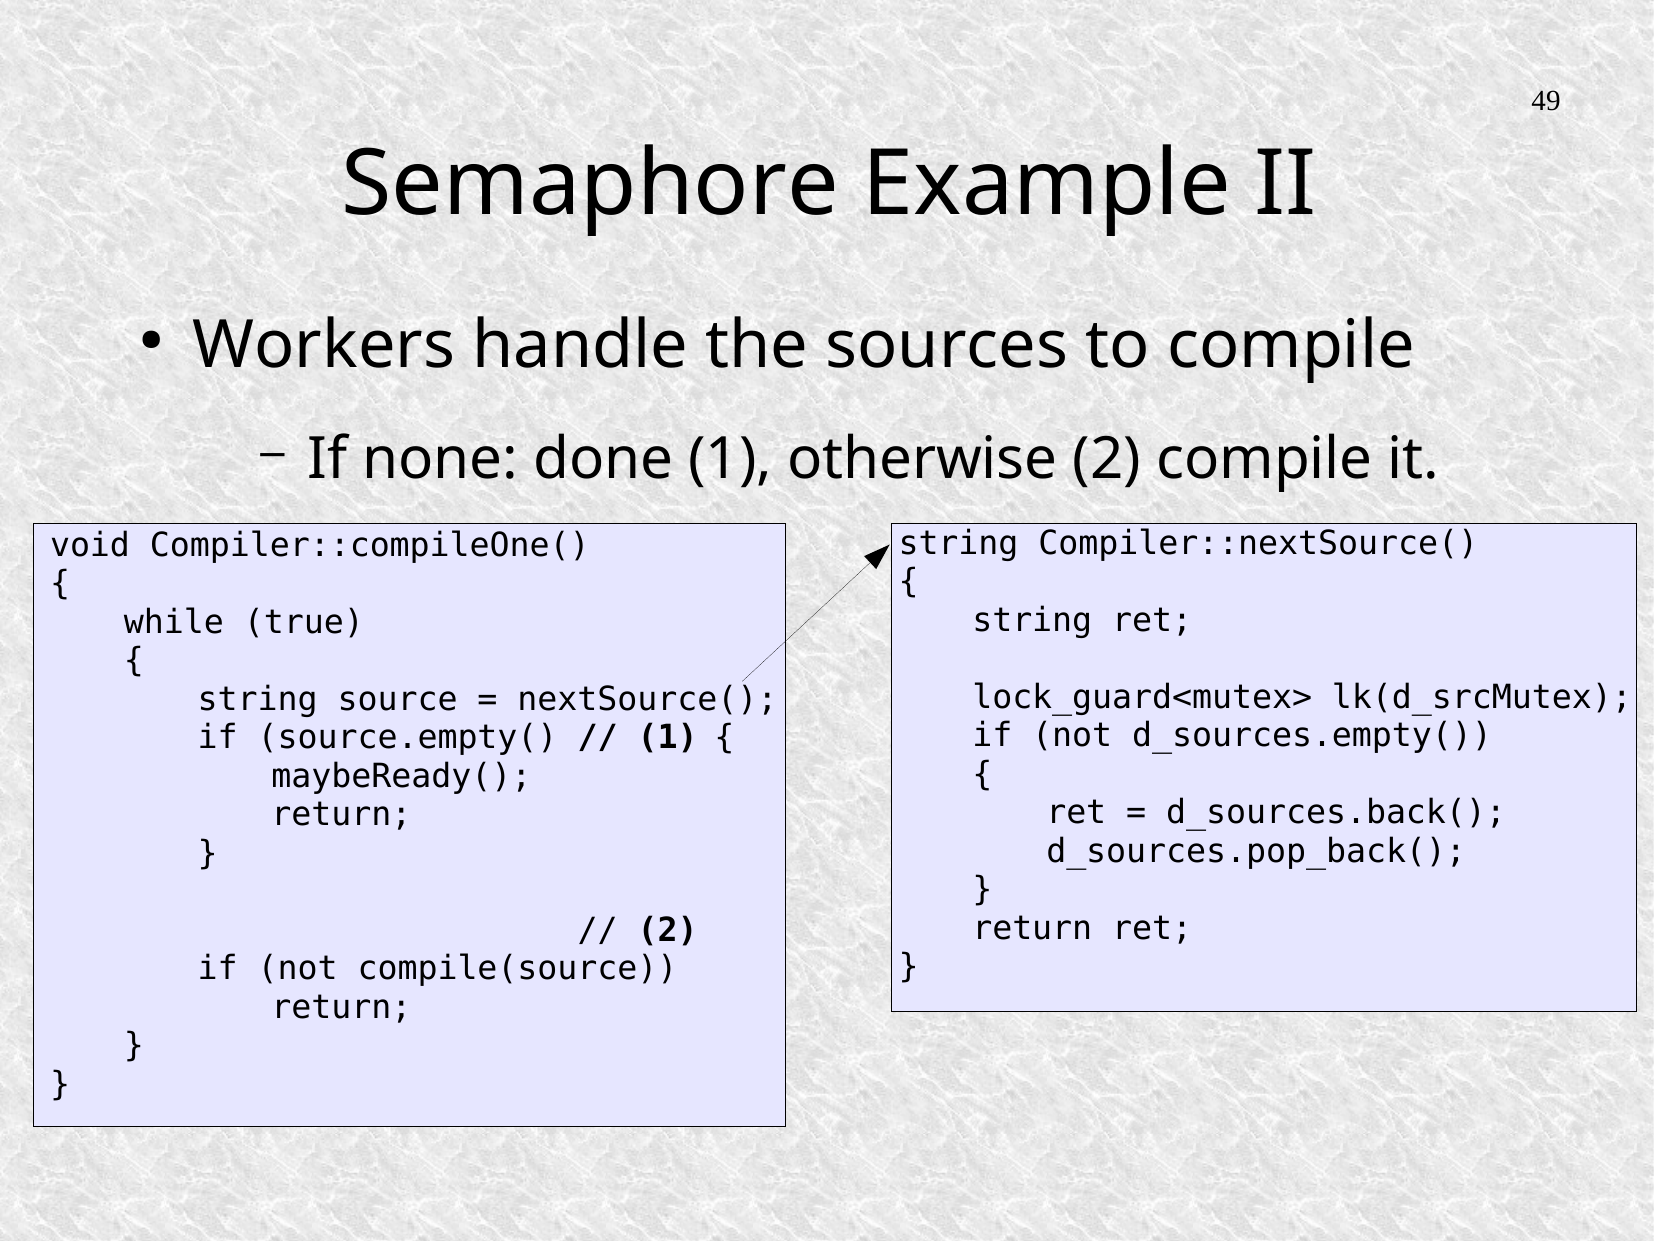

# Semaphore Example II
49
Workers handle the sources to compile
If none: done (1), otherwise (2) compile it.
string Compiler::nextSource()
{
	string ret;
	lock_guard<mutex> lk(d_srcMutex);
	if (not d_sources.empty())
	{
		ret = d_sources.back();
		d_sources.pop_back();
	}
	return ret;
}
void Compiler::compileOne()
{
	while (true)
	{
		string source = nextSource();
		if (source.empty() // (1)	{
			maybeReady();
			return;
		}
		 // (2)
		if (not compile(source))
			return;
	}
}